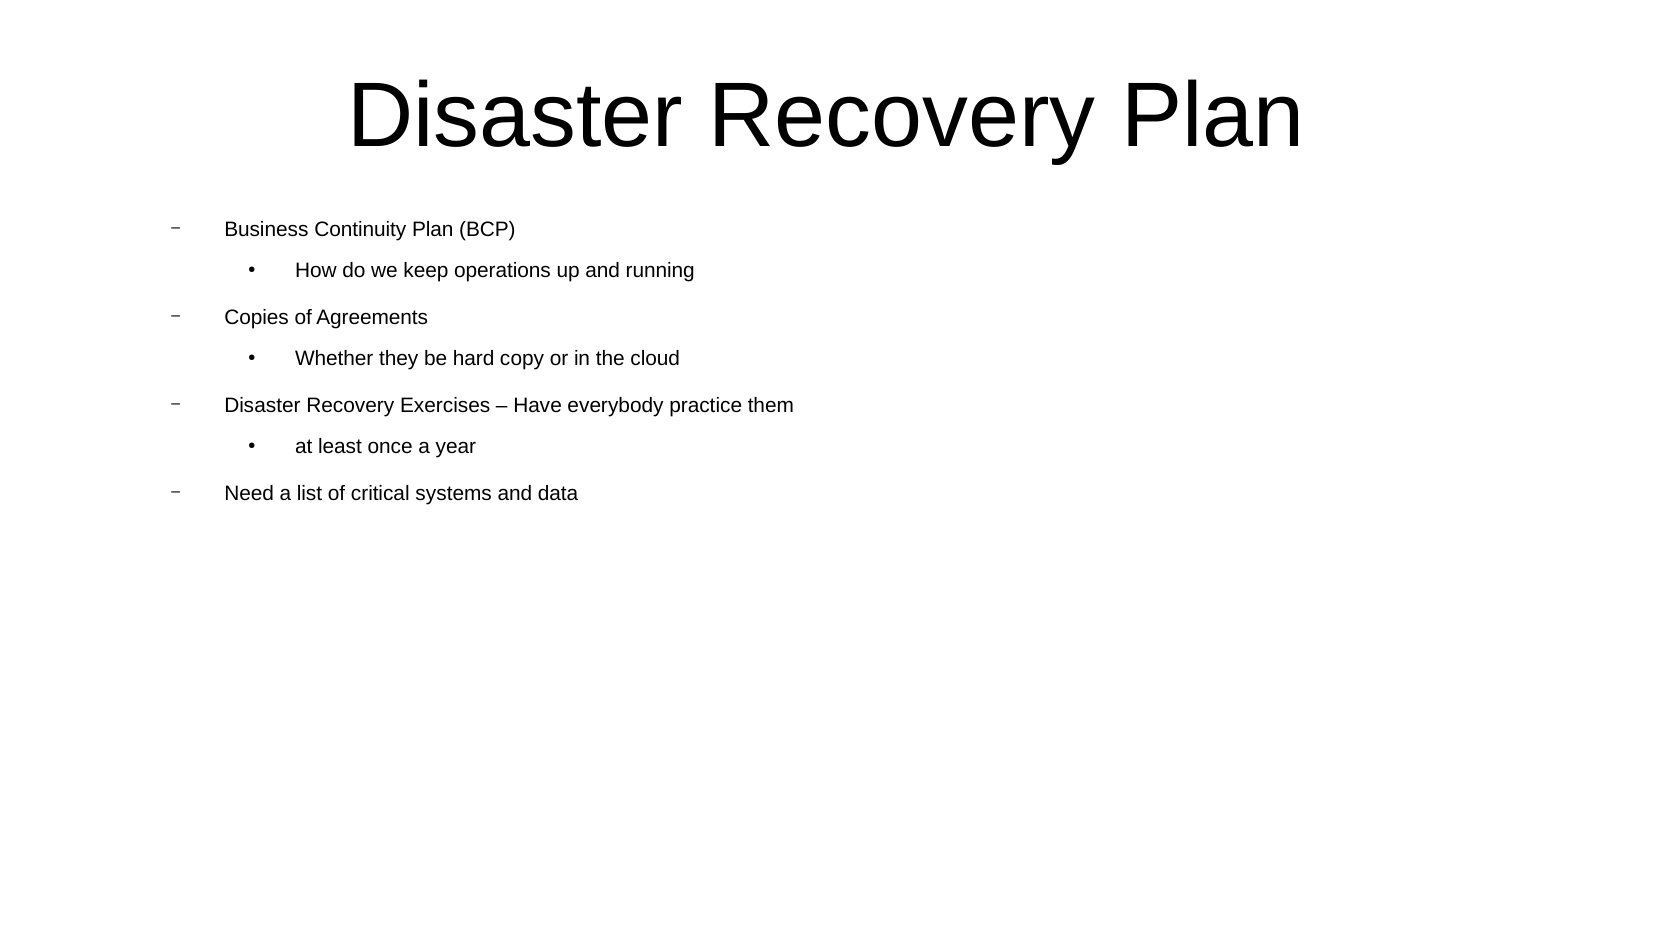

# Disaster Recovery Plan
Business Continuity Plan (BCP)
How do we keep operations up and running
Copies of Agreements
Whether they be hard copy or in the cloud
Disaster Recovery Exercises – Have everybody practice them
at least once a year
Need a list of critical systems and data